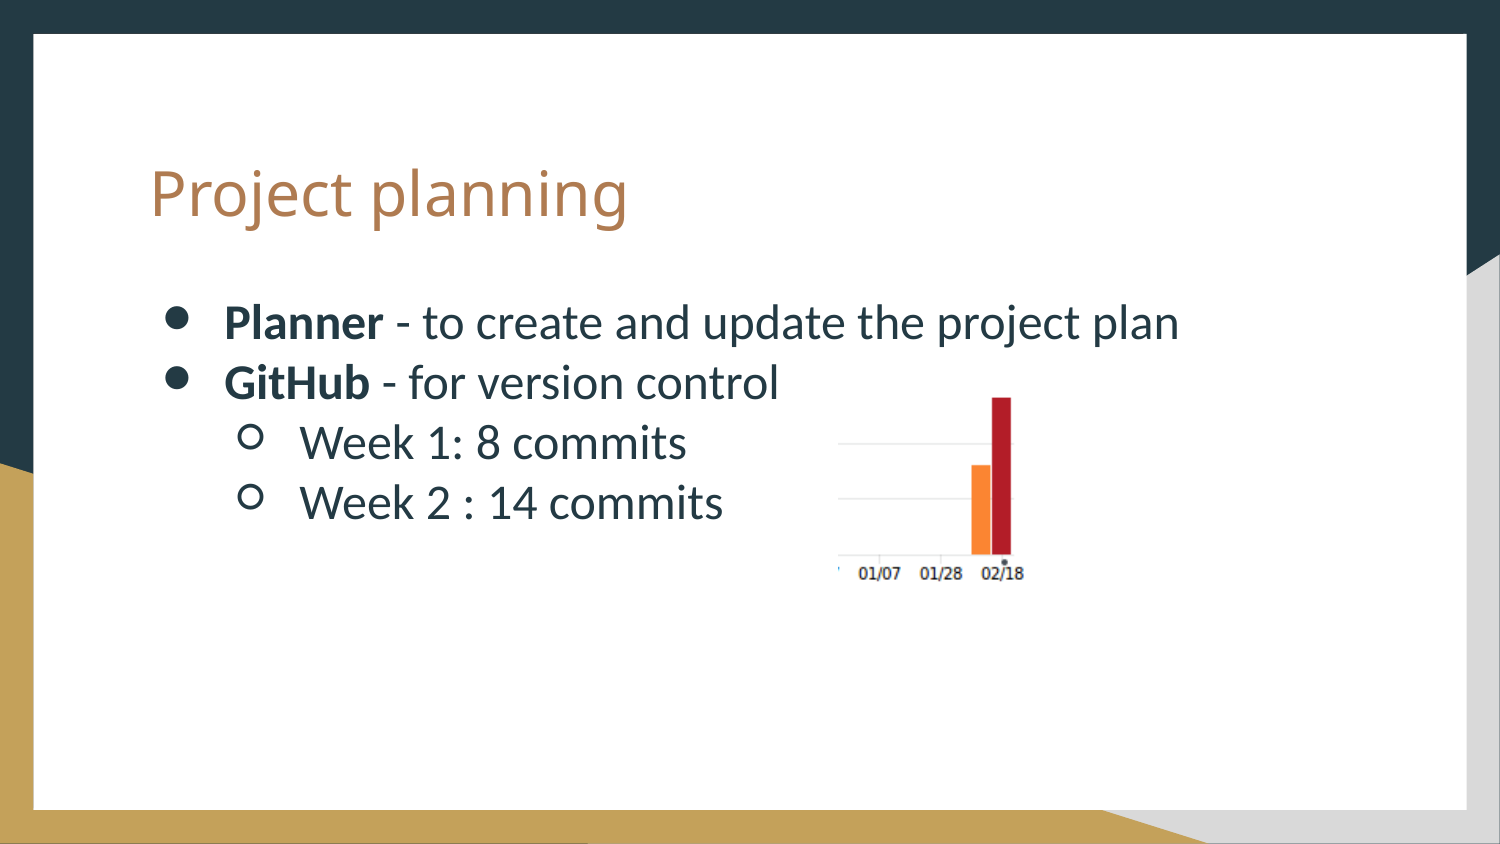

# Project planning
Planner - to create and update the project plan
GitHub - for version control
Week 1: 8 commits
Week 2 : 14 commits